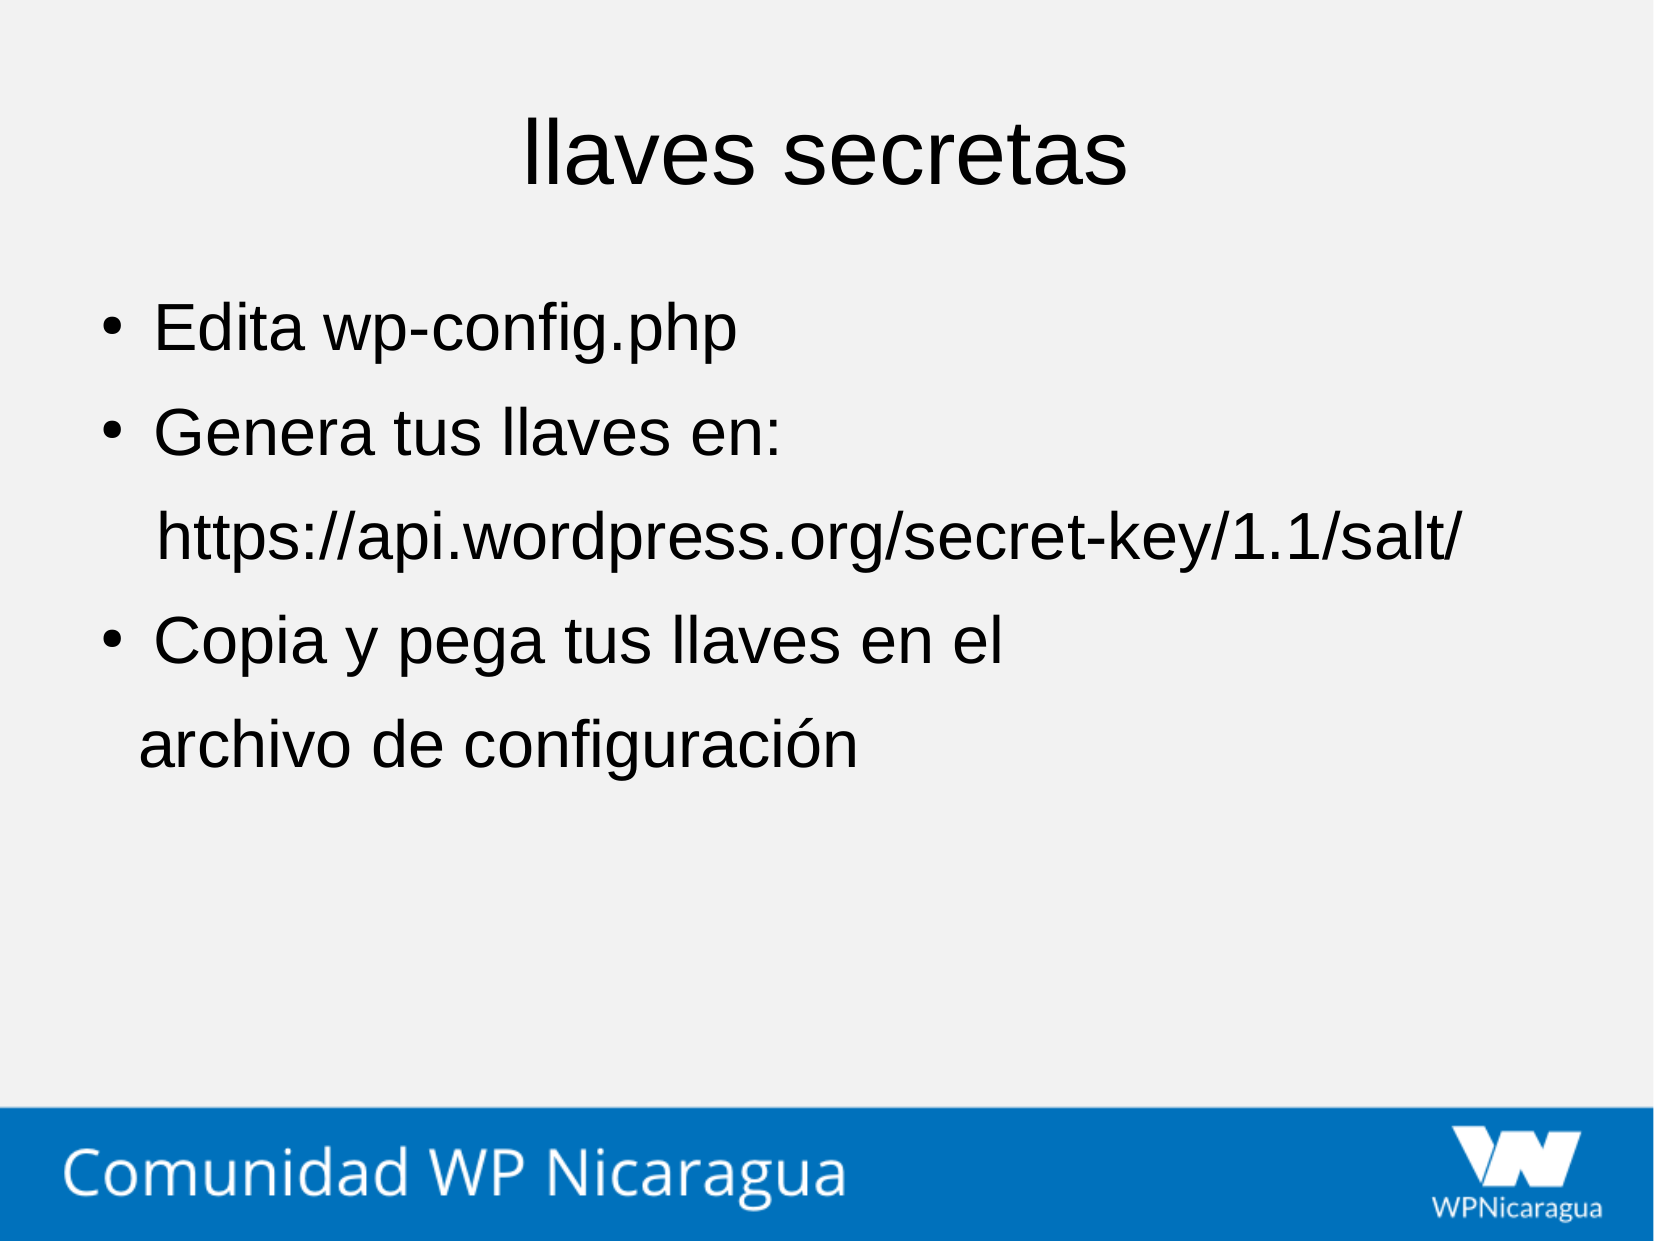

# llaves secretas
Edita wp-­config.php
Genera tus llaves en:
 https://api.wordpress.org/secret-key/1.1/salt/
Copia y pega tus llaves en el
 archivo de configuración